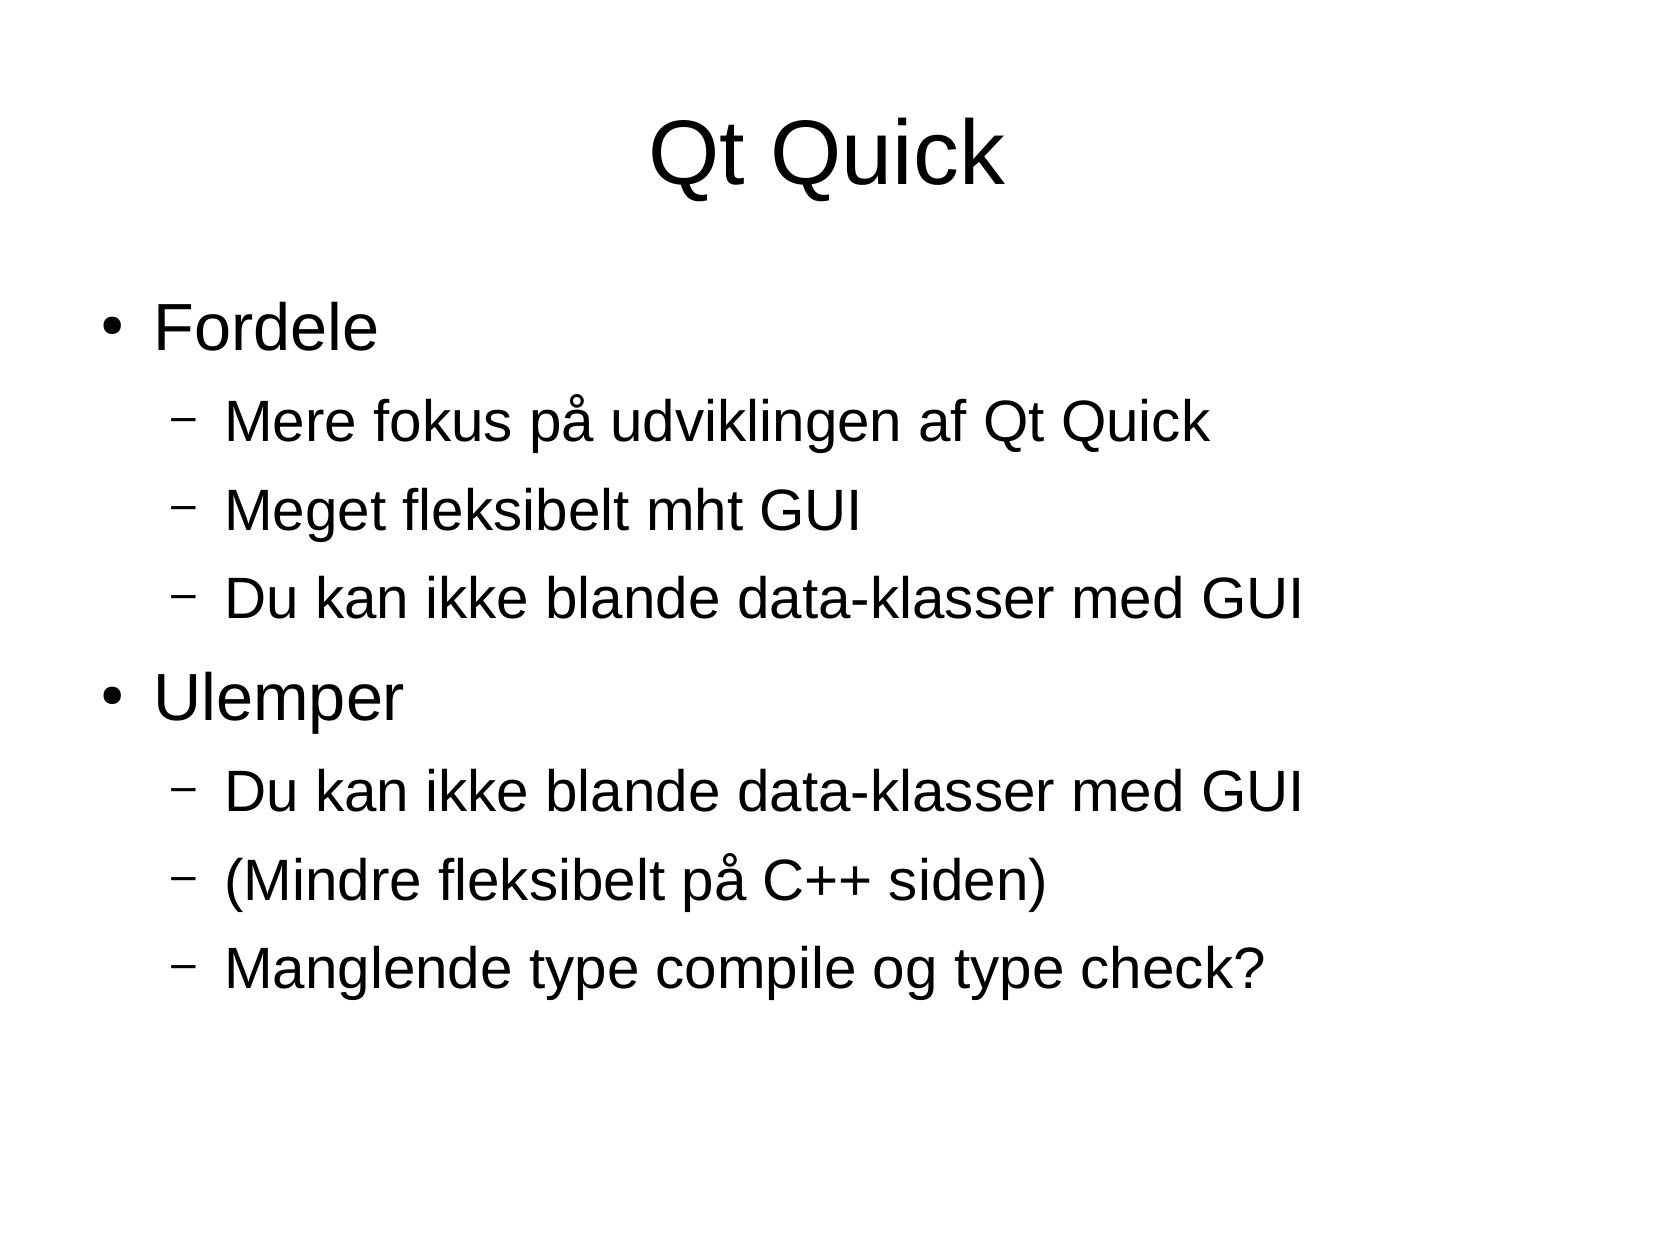

# Qt Quick
Fordele
Mere fokus på udviklingen af Qt Quick
Meget fleksibelt mht GUI
Du kan ikke blande data-klasser med GUI
Ulemper
Du kan ikke blande data-klasser med GUI
(Mindre fleksibelt på C++ siden)
Manglende type compile og type check?